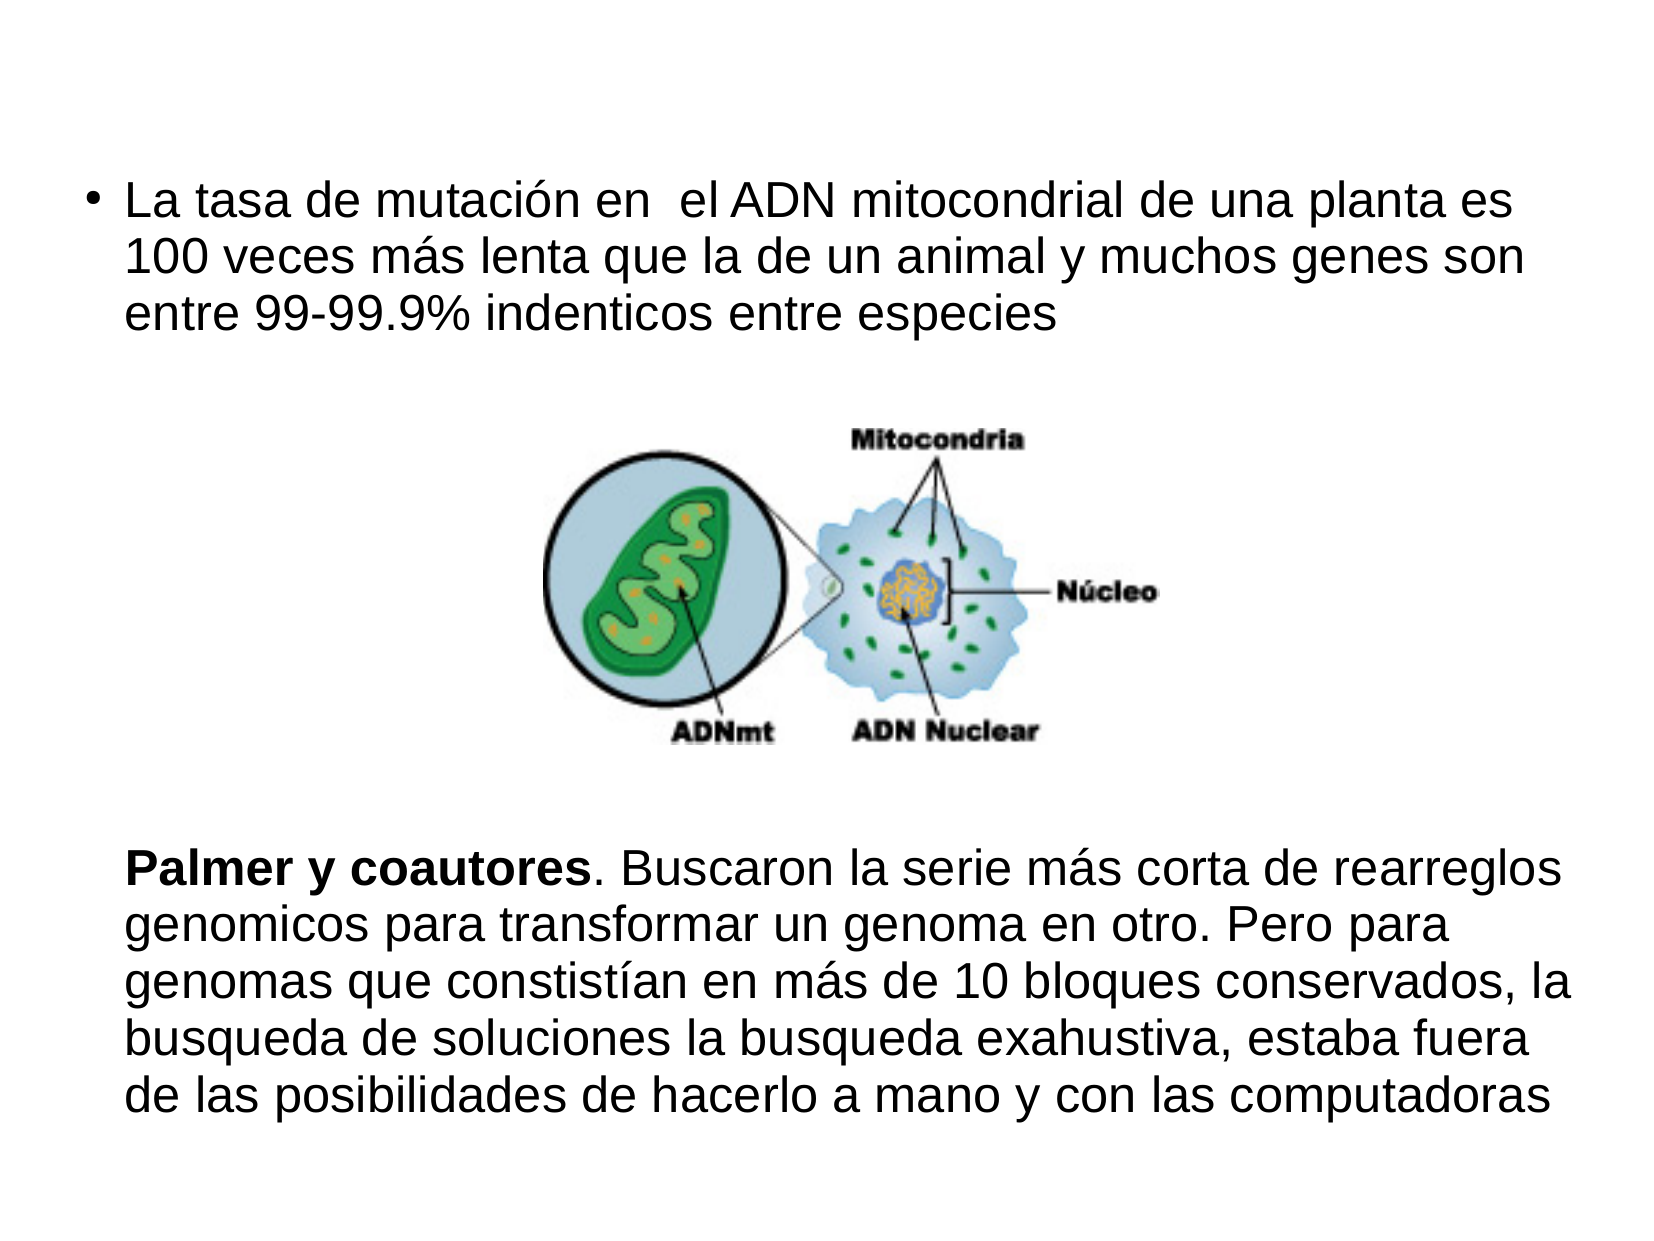

# La tasa de mutación en el ADN mitocondrial de una planta es 100 veces más lenta que la de un animal y muchos genes son entre 99-99.9% indenticos entre especies
Palmer y coautores. Buscaron la serie más corta de rearreglos genomicos para transformar un genoma en otro. Pero para genomas que constistían en más de 10 bloques conservados, la busqueda de soluciones la busqueda exahustiva, estaba fuera de las posibilidades de hacerlo a mano y con las computadoras